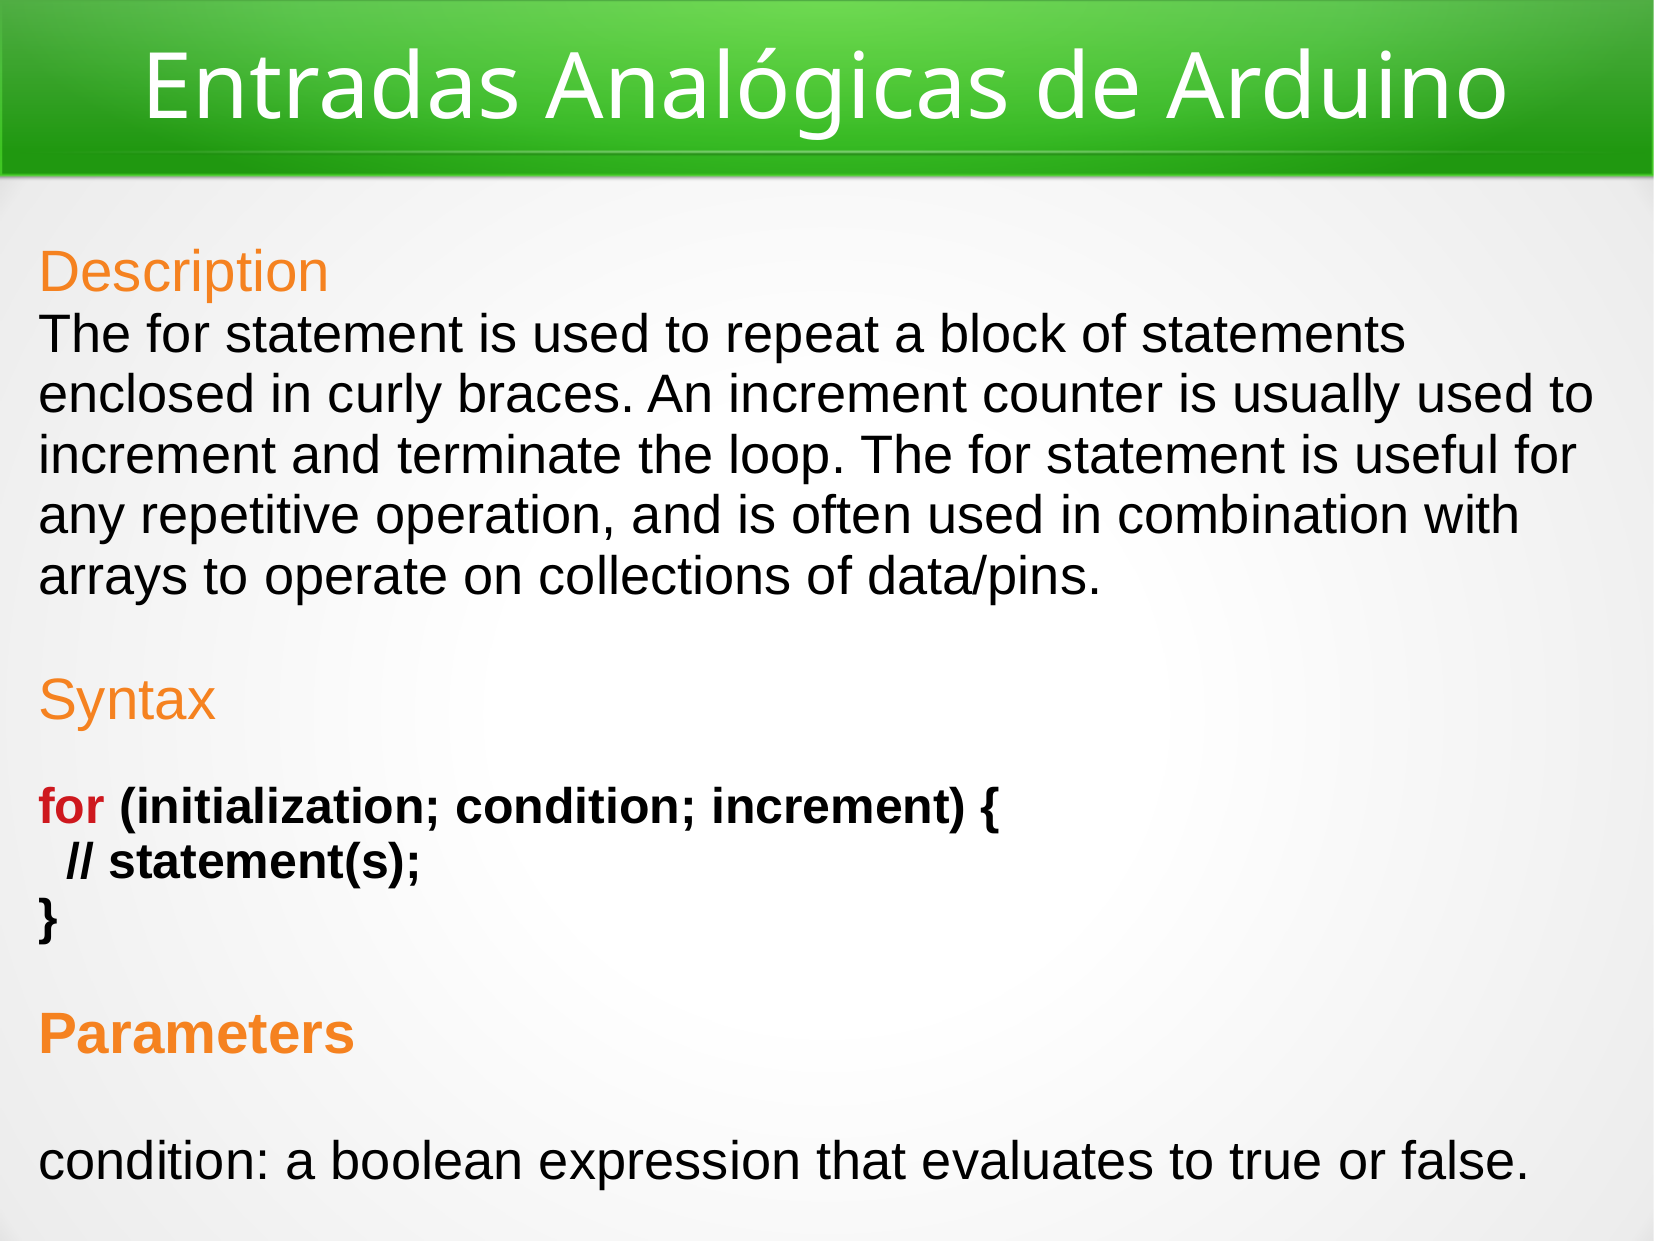

# Entradas Analógicas de Arduino
Description
The for statement is used to repeat a block of statements enclosed in curly braces. An increment counter is usually used to increment and terminate the loop. The for statement is useful for any repetitive operation, and is often used in combination with arrays to operate on collections of data/pins.
Syntax
for (initialization; condition; increment) {
 // statement(s);
}
Parameters
condition: a boolean expression that evaluates to true or false.